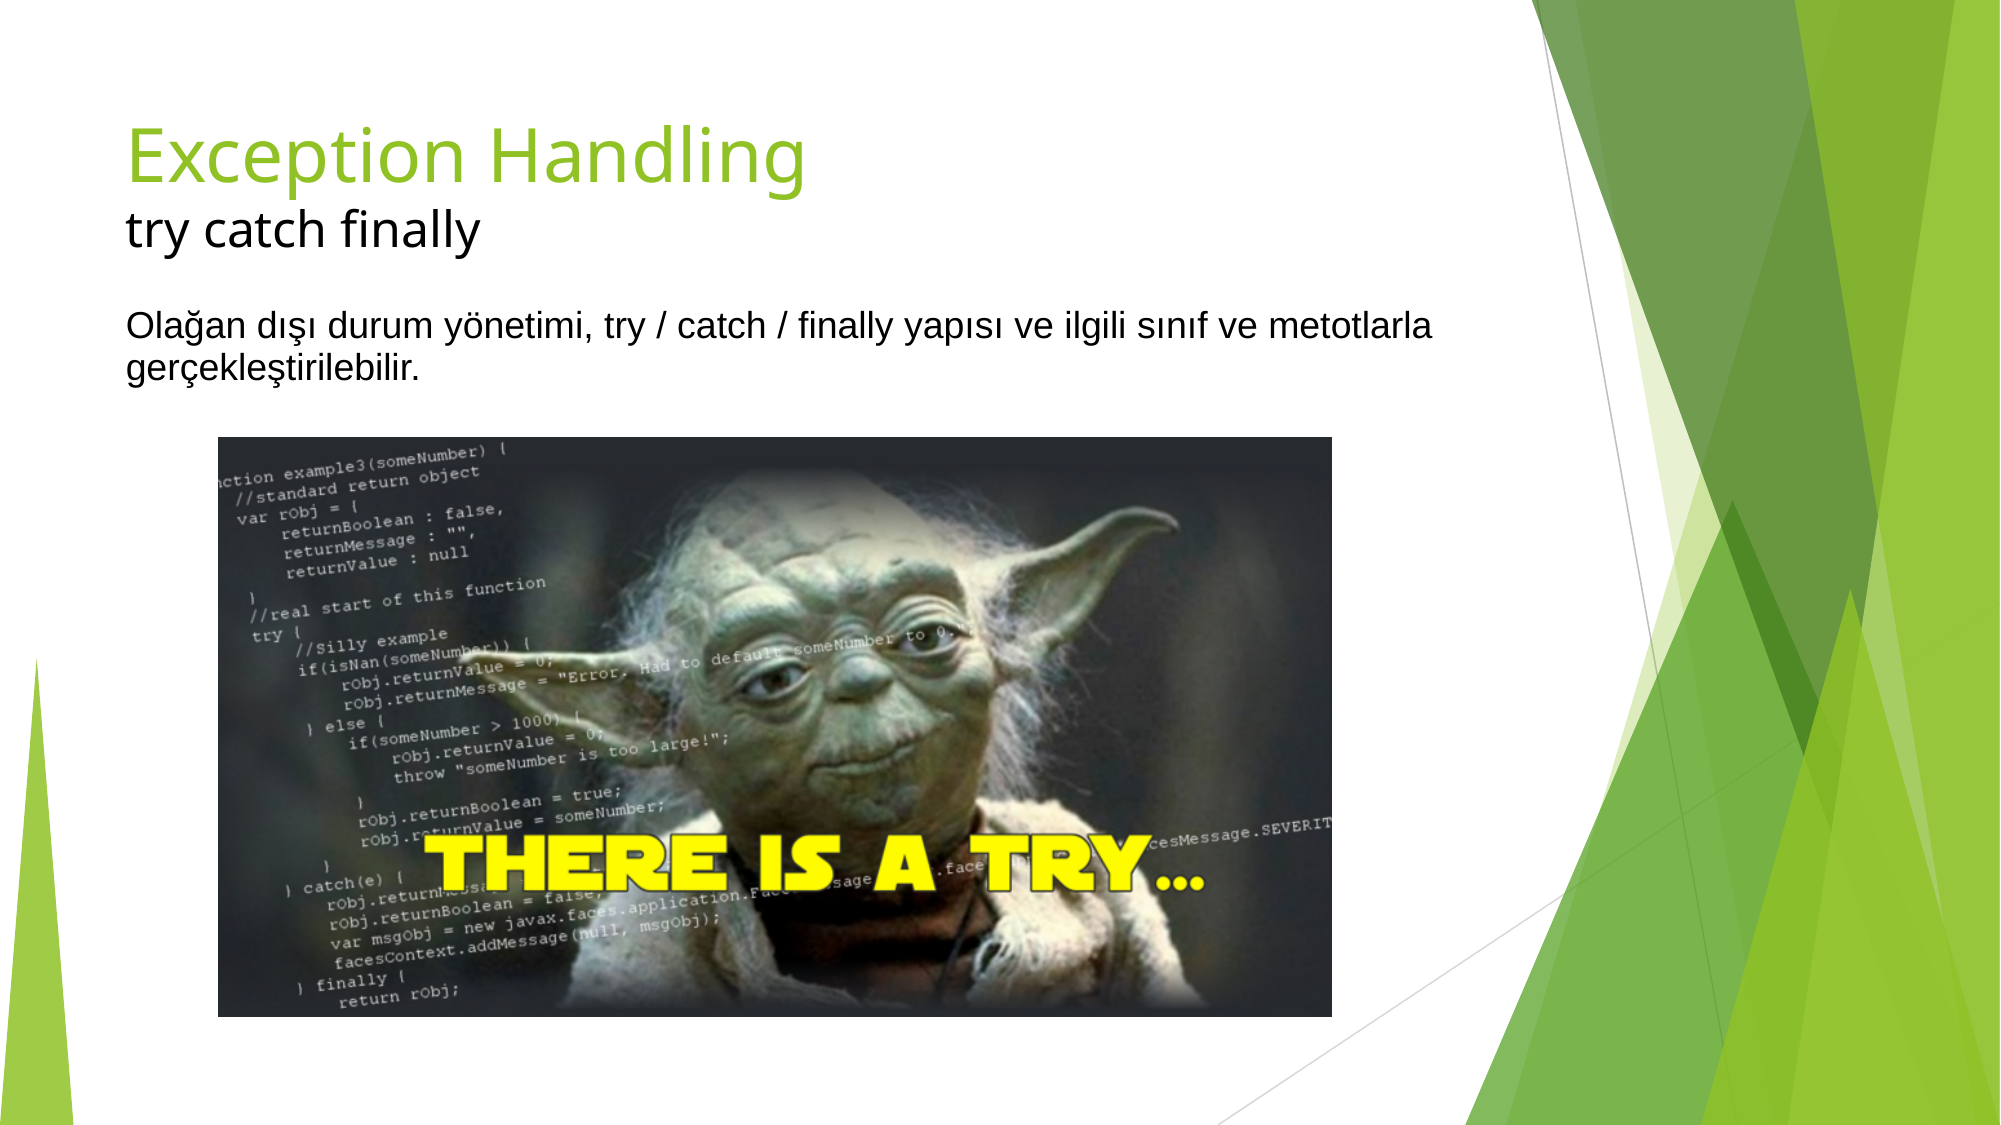

# Exception Handling try catch finally
Olağan dışı durum yönetimi, try / catch / finally yapısı ve ilgili sınıf ve metotlarla gerçekleştirilebilir.